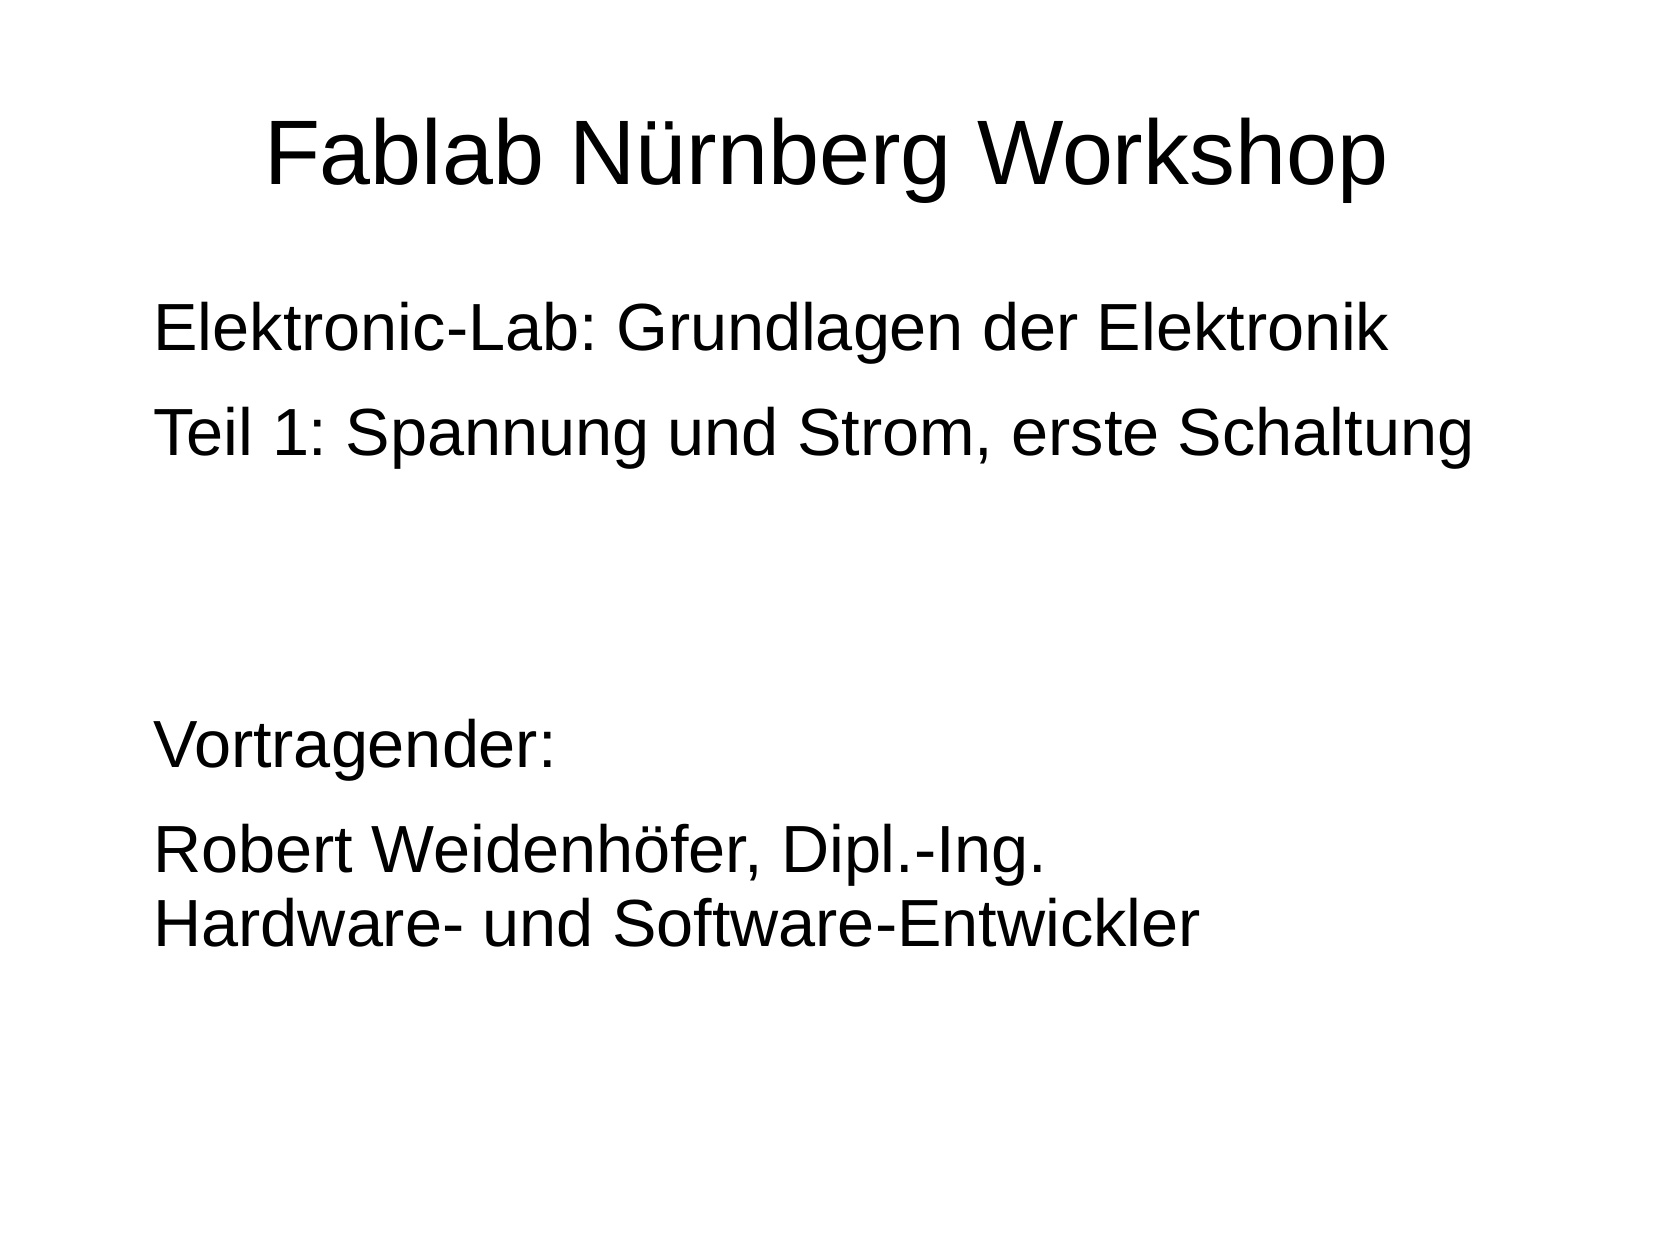

# Fablab Nürnberg Workshop
Elektronic-Lab: Grundlagen der Elektronik
Teil 1: Spannung und Strom, erste Schaltung
Vortragender:
Robert Weidenhöfer, Dipl.-Ing.
Hardware- und Software-Entwickler